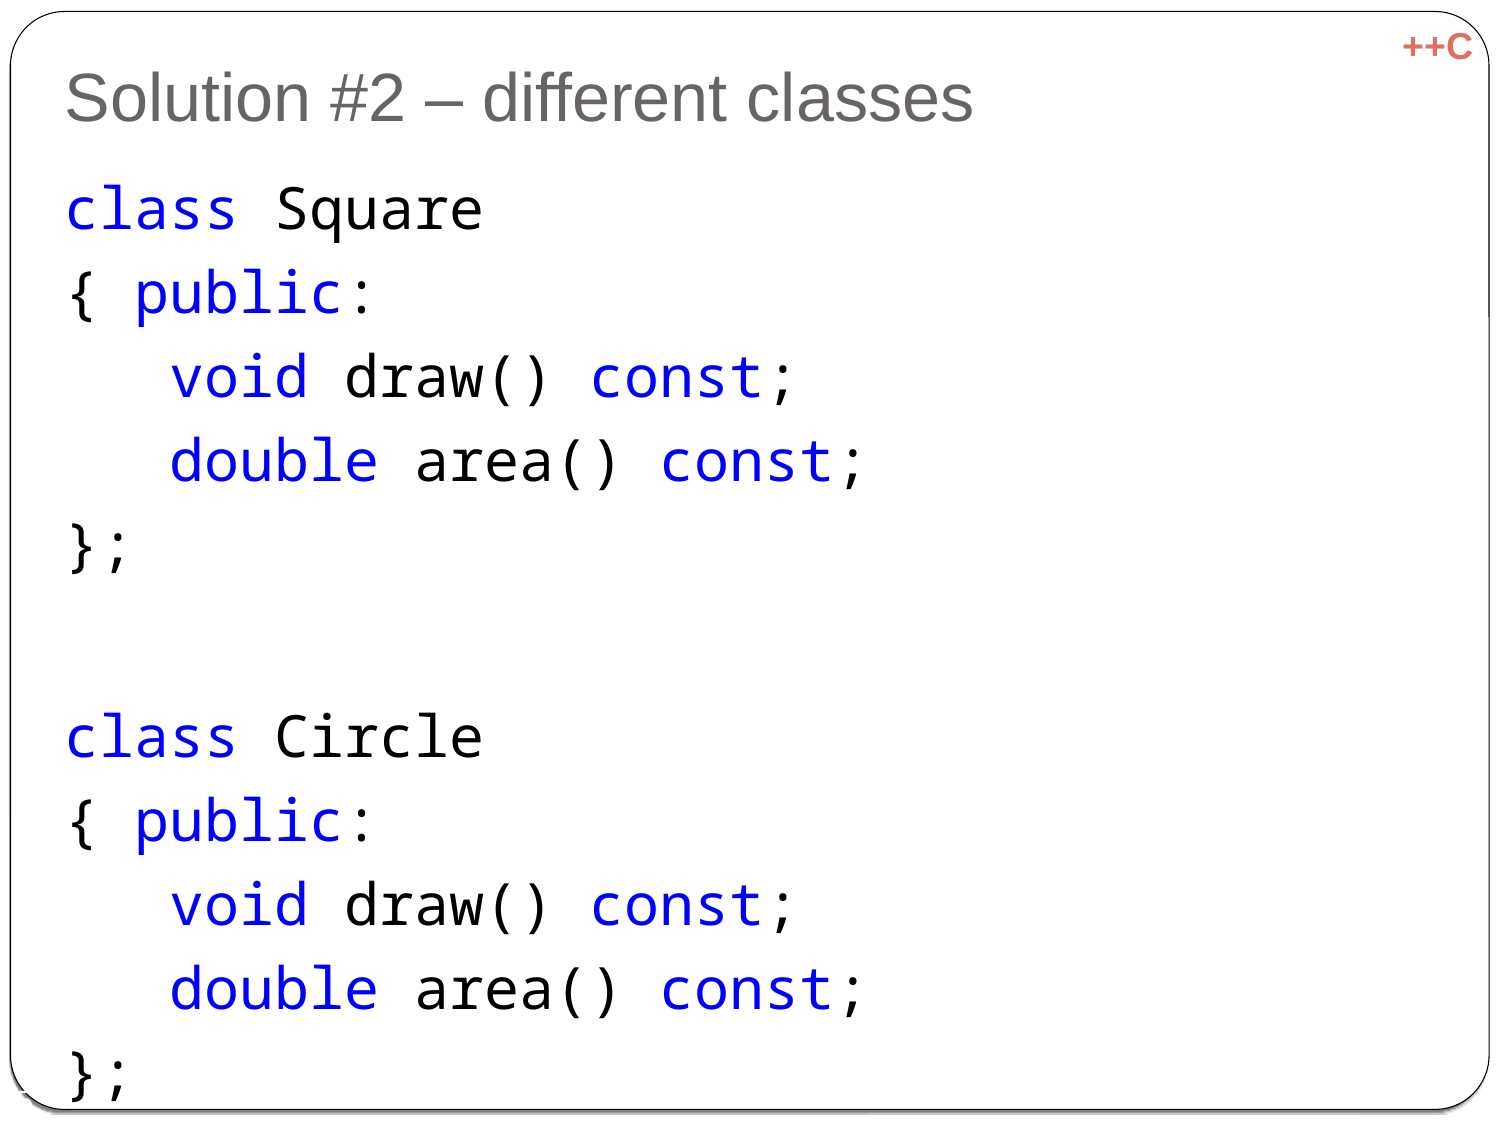

# Solution #2 – different classes
class Square
{ public:
   void draw() const;
   double area() const;
};
class Circle
{ public:
   void draw() const;
   double area() const;
};